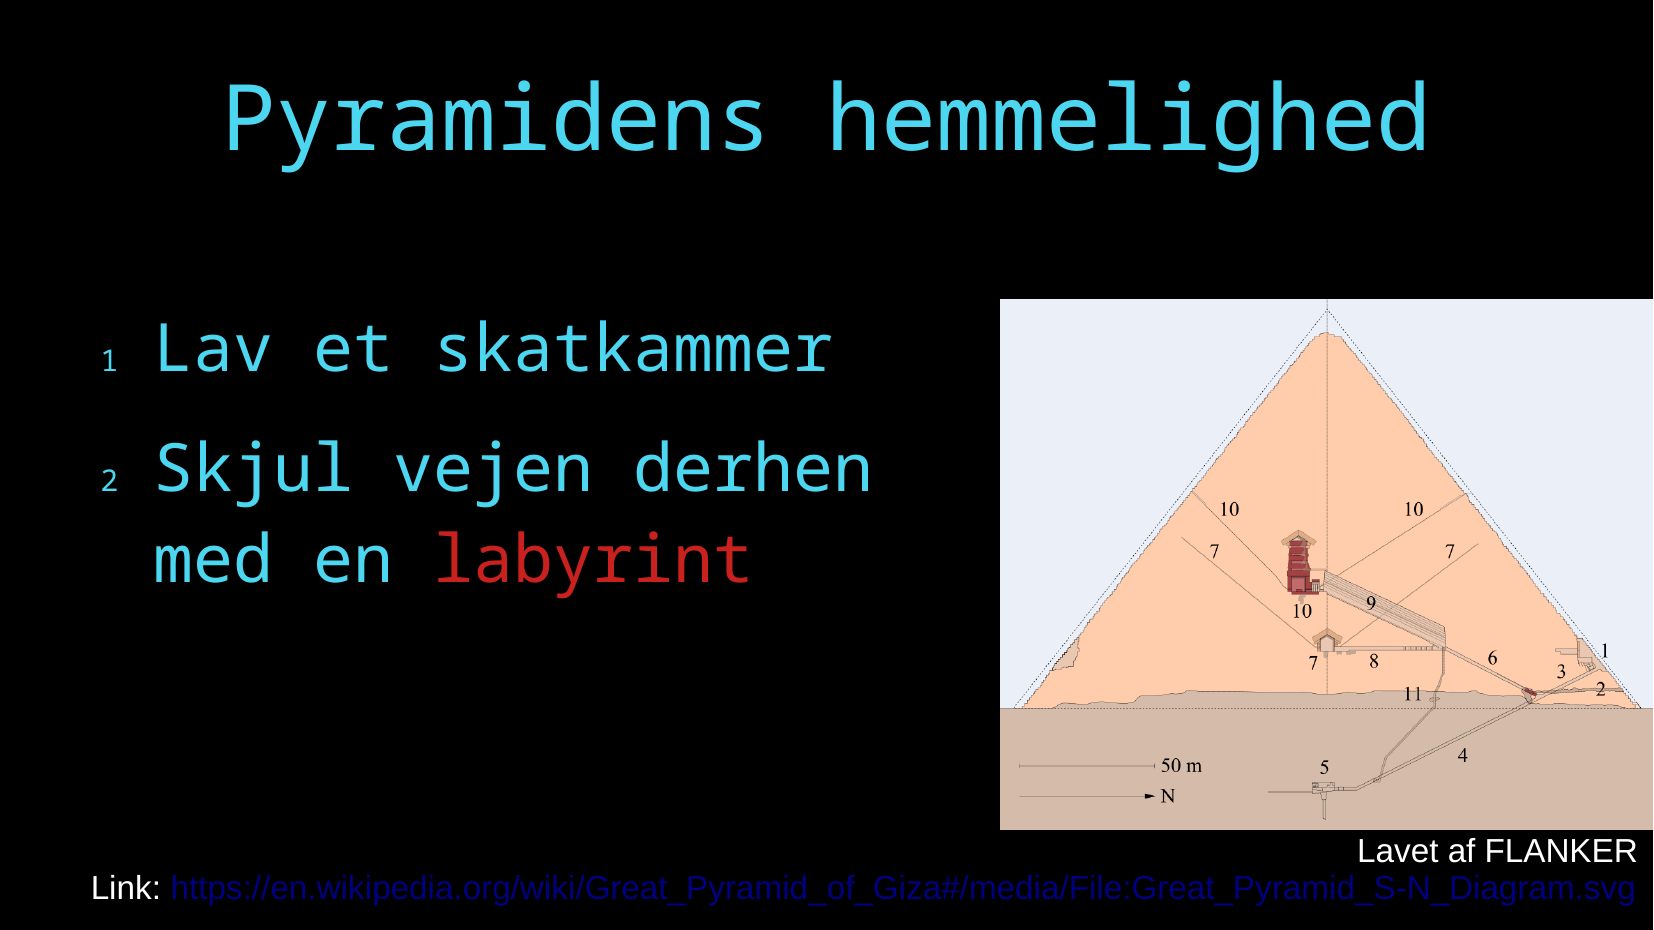

# Pyramidens hemmelighed
Lav et skatkammer
Skjul vejen derhen med en labyrint
Lavet af FLANKER
Link: https://en.wikipedia.org/wiki/Great_Pyramid_of_Giza#/media/File:Great_Pyramid_S-N_Diagram.svg